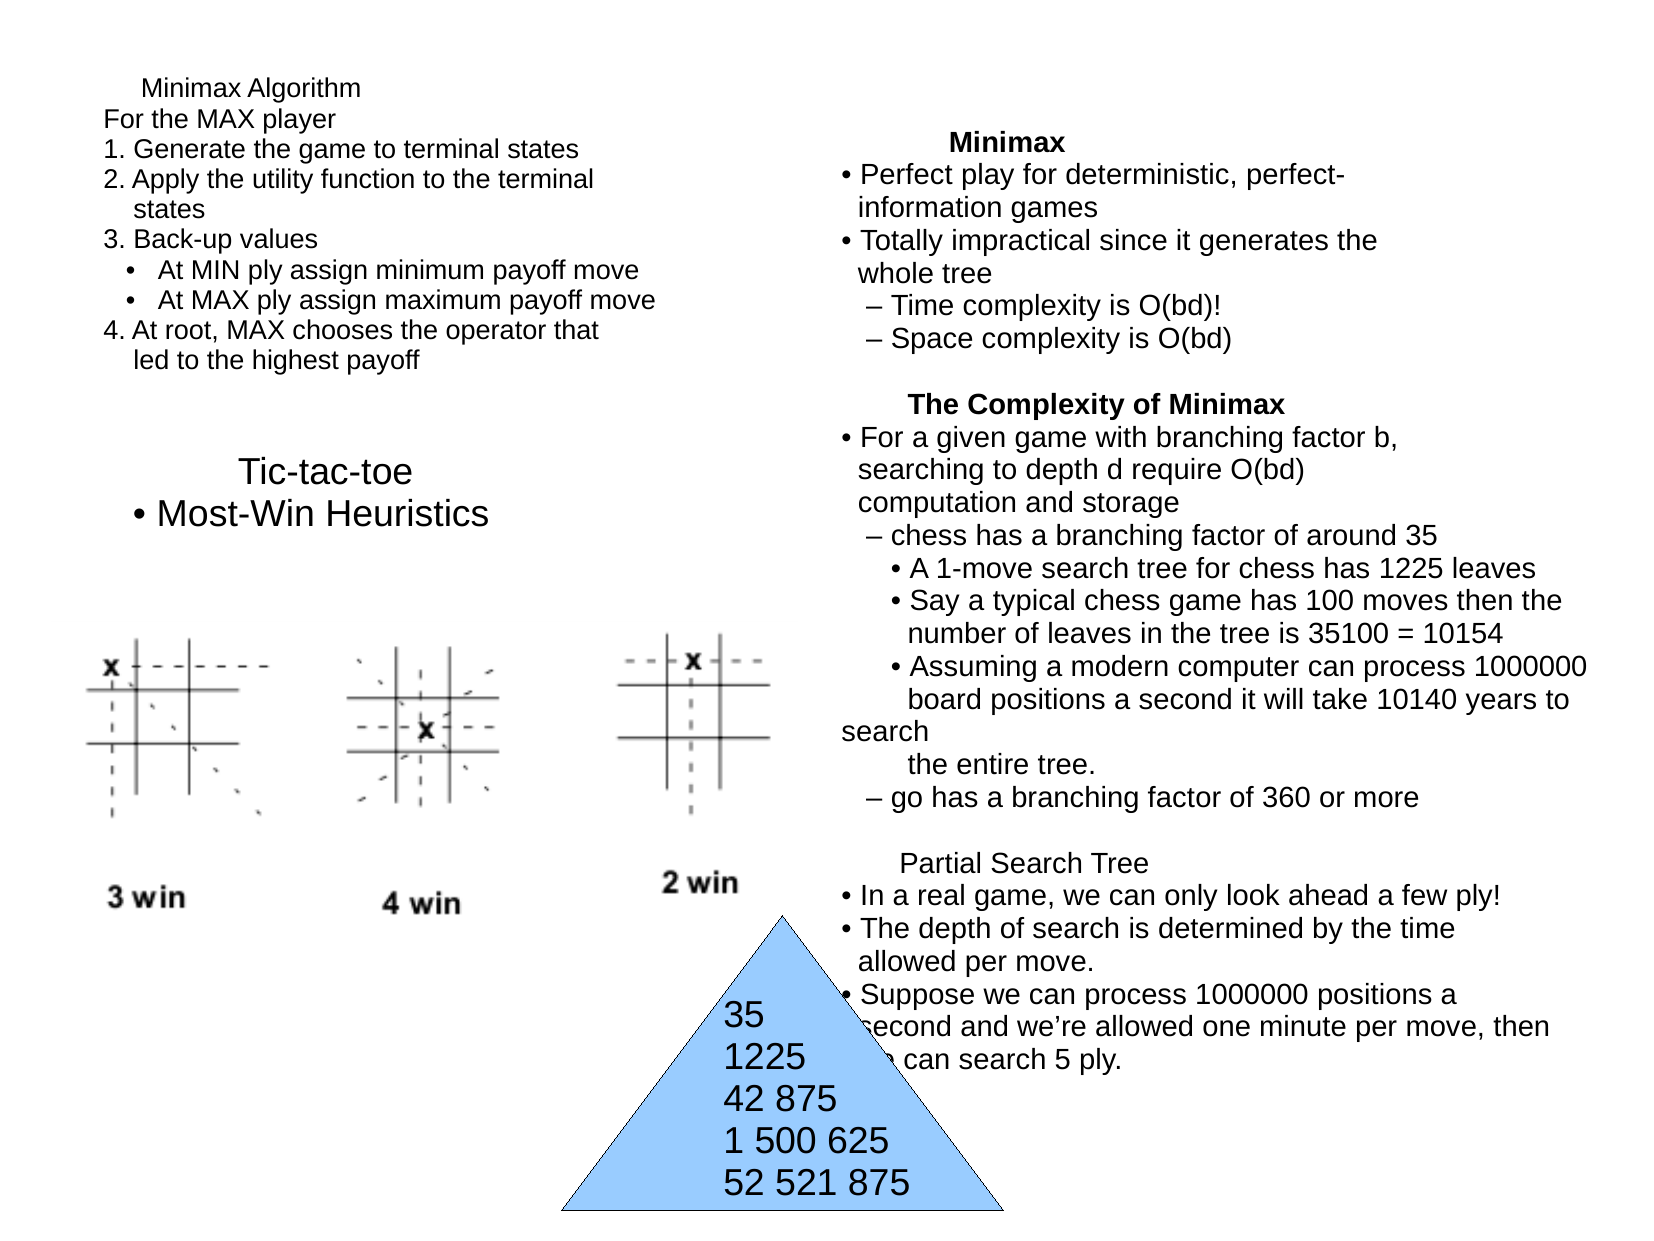

Minimax Algorithm
For the MAX player
1. Generate the game to terminal states
2. Apply the utility function to the terminal
 states
3. Back-up values
 • At MIN ply assign minimum payoff move
 • At MAX ply assign maximum payoff move
4. At root, MAX chooses the operator that
 led to the highest payoff
 Minimax
• Perfect play for deterministic, perfect-
 information games
• Totally impractical since it generates the
 whole tree
 – Time complexity is O(bd)!
 – Space complexity is O(bd)
 The Complexity of Minimax
• For a given game with branching factor b,
 searching to depth d require O(bd)
 computation and storage
 – chess has a branching factor of around 35
 • A 1-move search tree for chess has 1225 leaves
 • Say a typical chess game has 100 moves then the
 number of leaves in the tree is 35100 = 10154
 • Assuming a modern computer can process 1000000
 board positions a second it will take 10140 years to search
 the entire tree.
 – go has a branching factor of 360 or more
 Partial Search Tree
• In a real game, we can only look ahead a few ply!
• The depth of search is determined by the time
 allowed per move.
• Suppose we can process 1000000 positions a
 second and we’re allowed one minute per move, then
 we can search 5 ply.
 Tic-tac-toe
• Most-Win Heuristics
35
1225
42 875
1 500 625
52 521 875